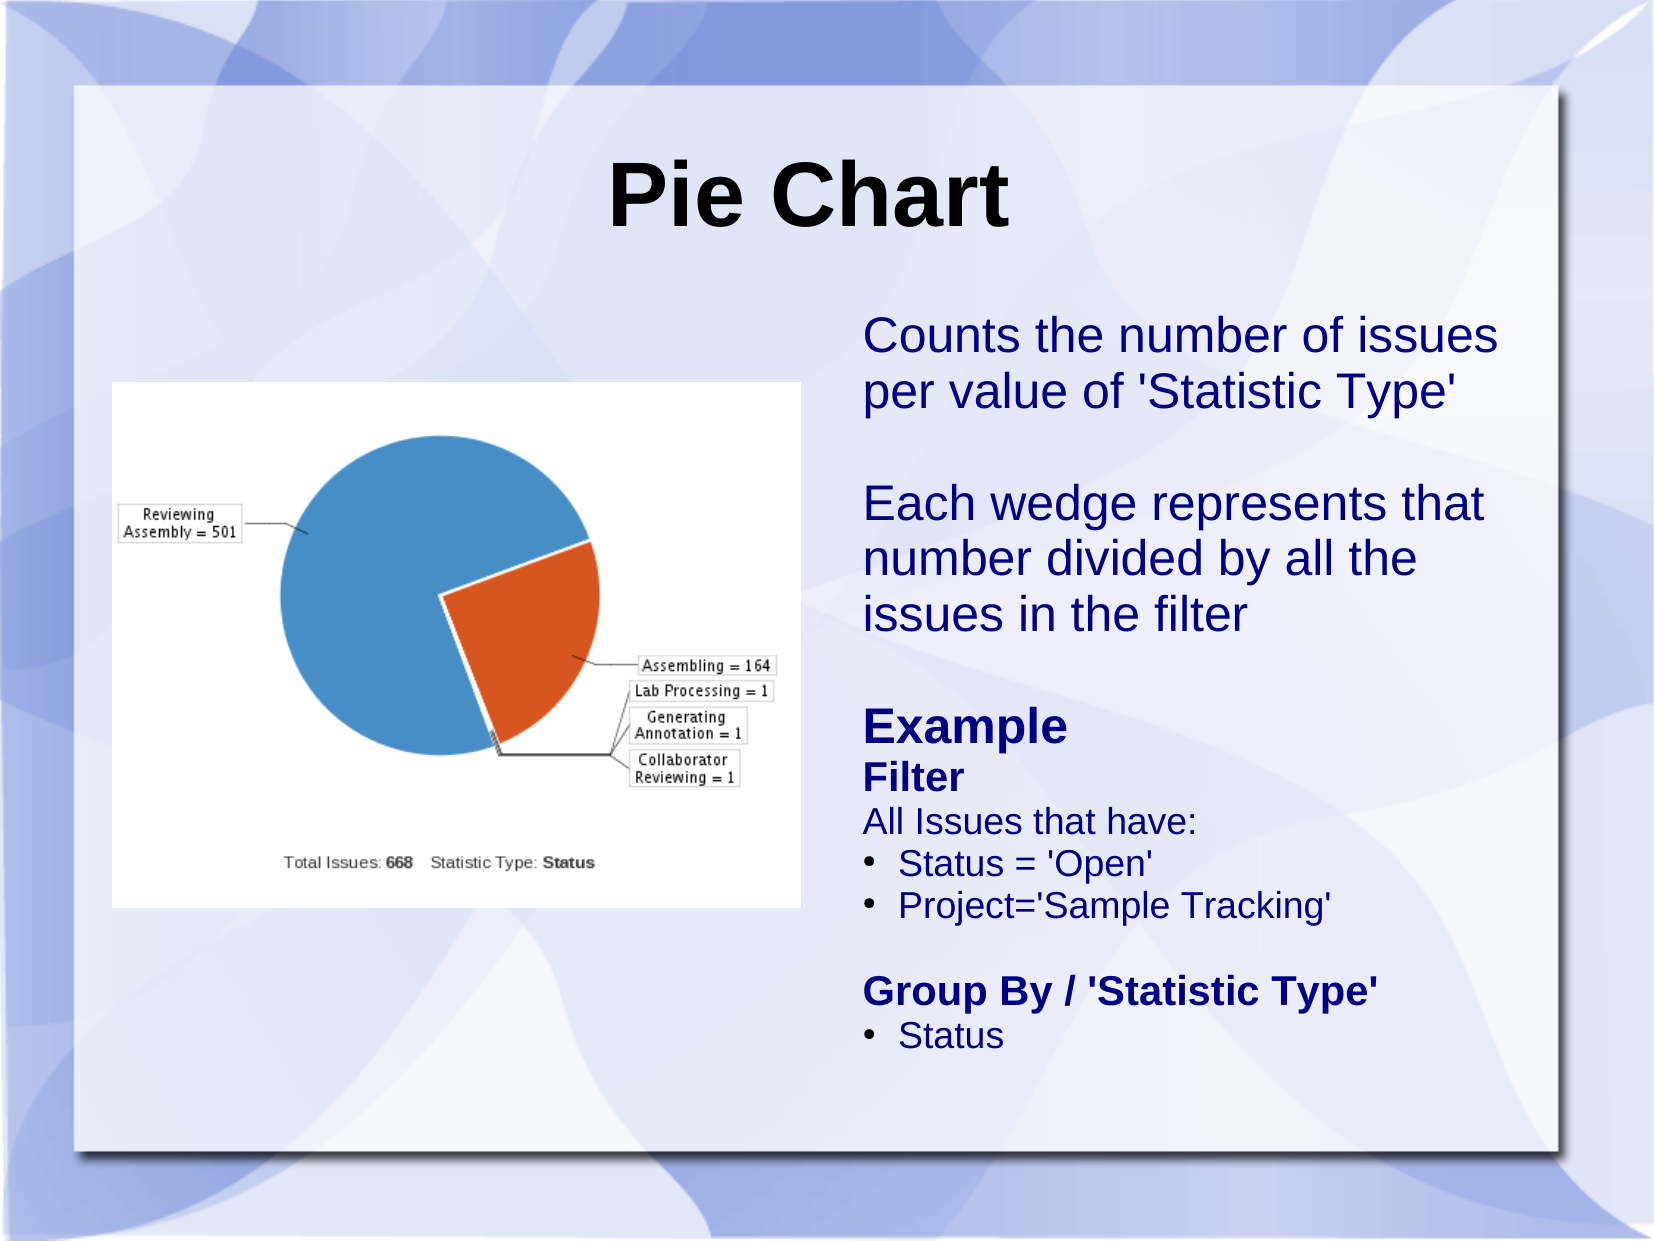

Pie Chart
# Counts the number of issues per value of 'Statistic Type'
Each wedge represents that number divided by all the issues in the filter
Example
Filter
All Issues that have:
Status = 'Open'
Project='Sample Tracking'
Group By / 'Statistic Type'
Status